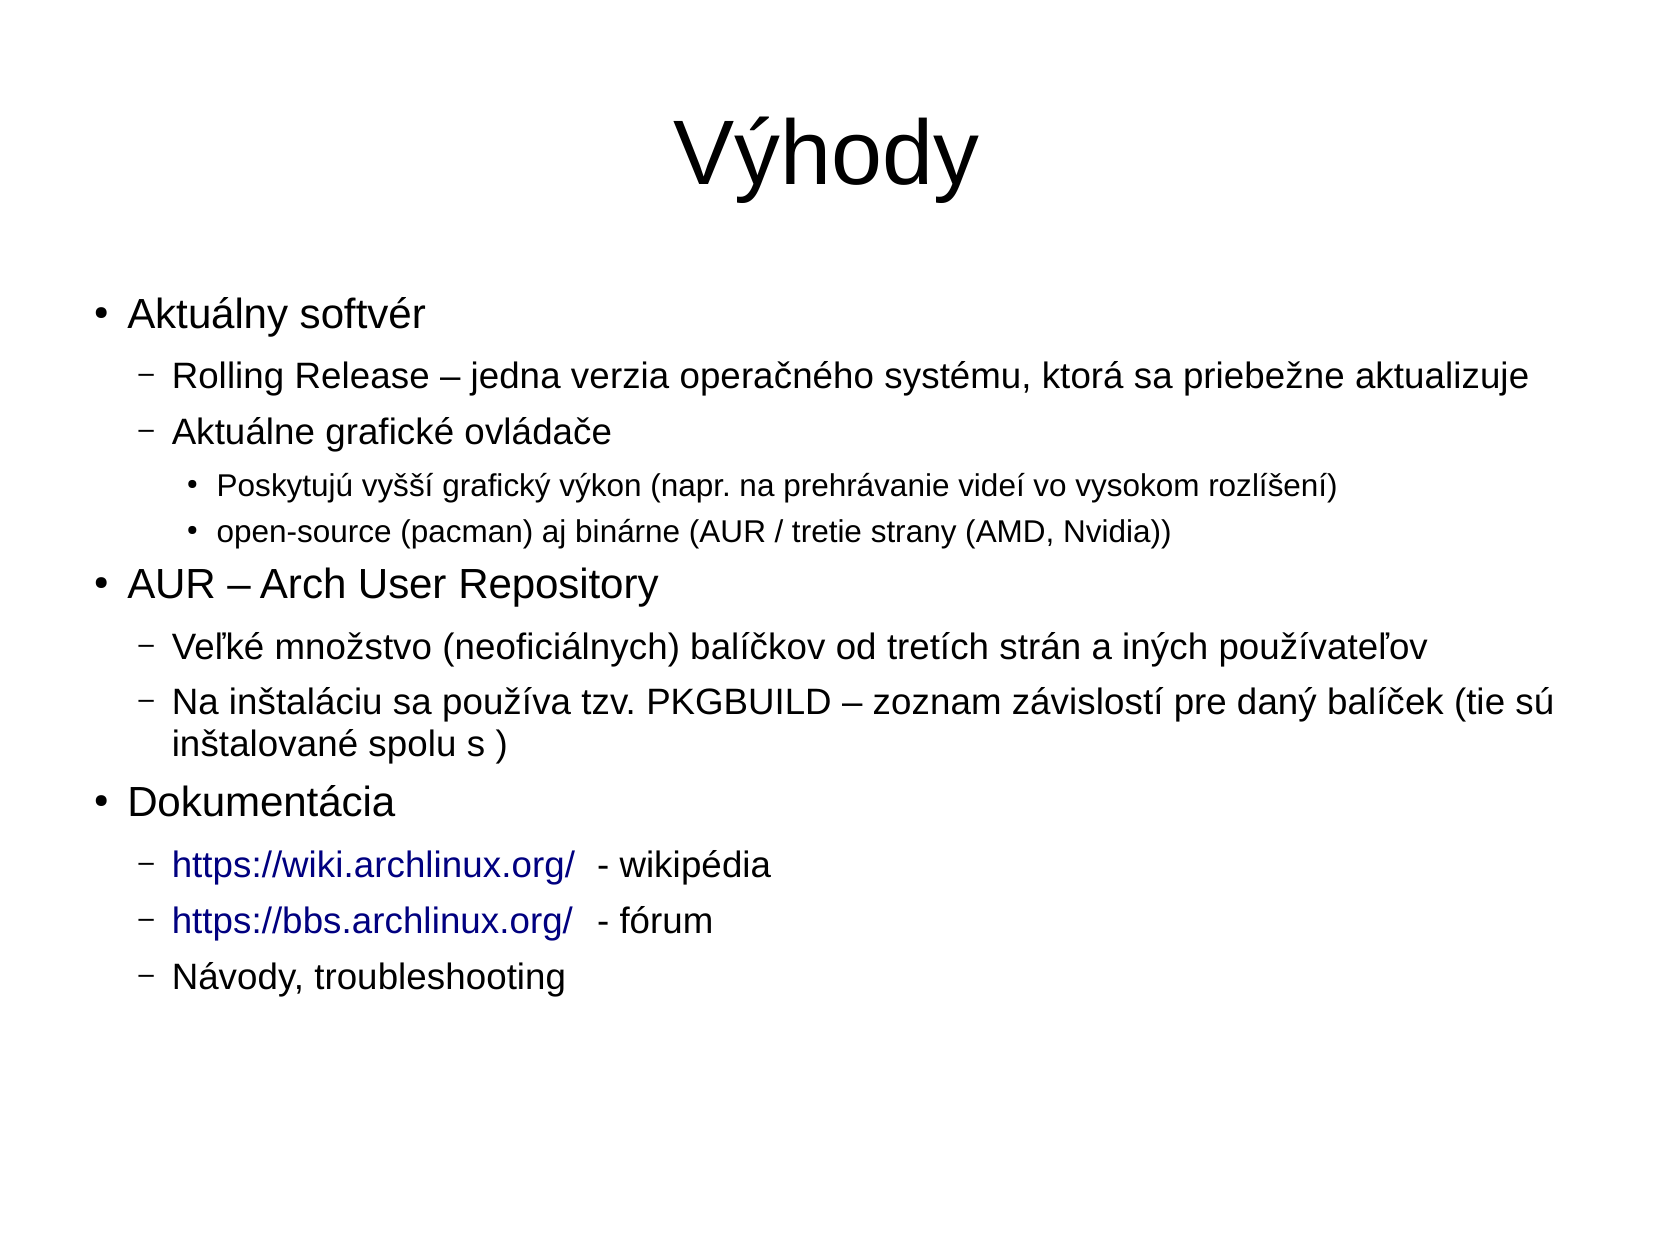

# Výhody
Aktuálny softvér
Rolling Release – jedna verzia operačného systému, ktorá sa priebežne aktualizuje
Aktuálne grafické ovládače
Poskytujú vyšší grafický výkon (napr. na prehrávanie videí vo vysokom rozlíšení)
open-source (pacman) aj binárne (AUR / tretie strany (AMD, Nvidia))
AUR – Arch User Repository
Veľké množstvo (neoficiálnych) balíčkov od tretích strán a iných používateľov
Na inštaláciu sa používa tzv. PKGBUILD – zoznam závislostí pre daný balíček (tie sú inštalované spolu s )
Dokumentácia
https://wiki.archlinux.org/	- wikipédia
https://bbs.archlinux.org/	- fórum
Návody, troubleshooting